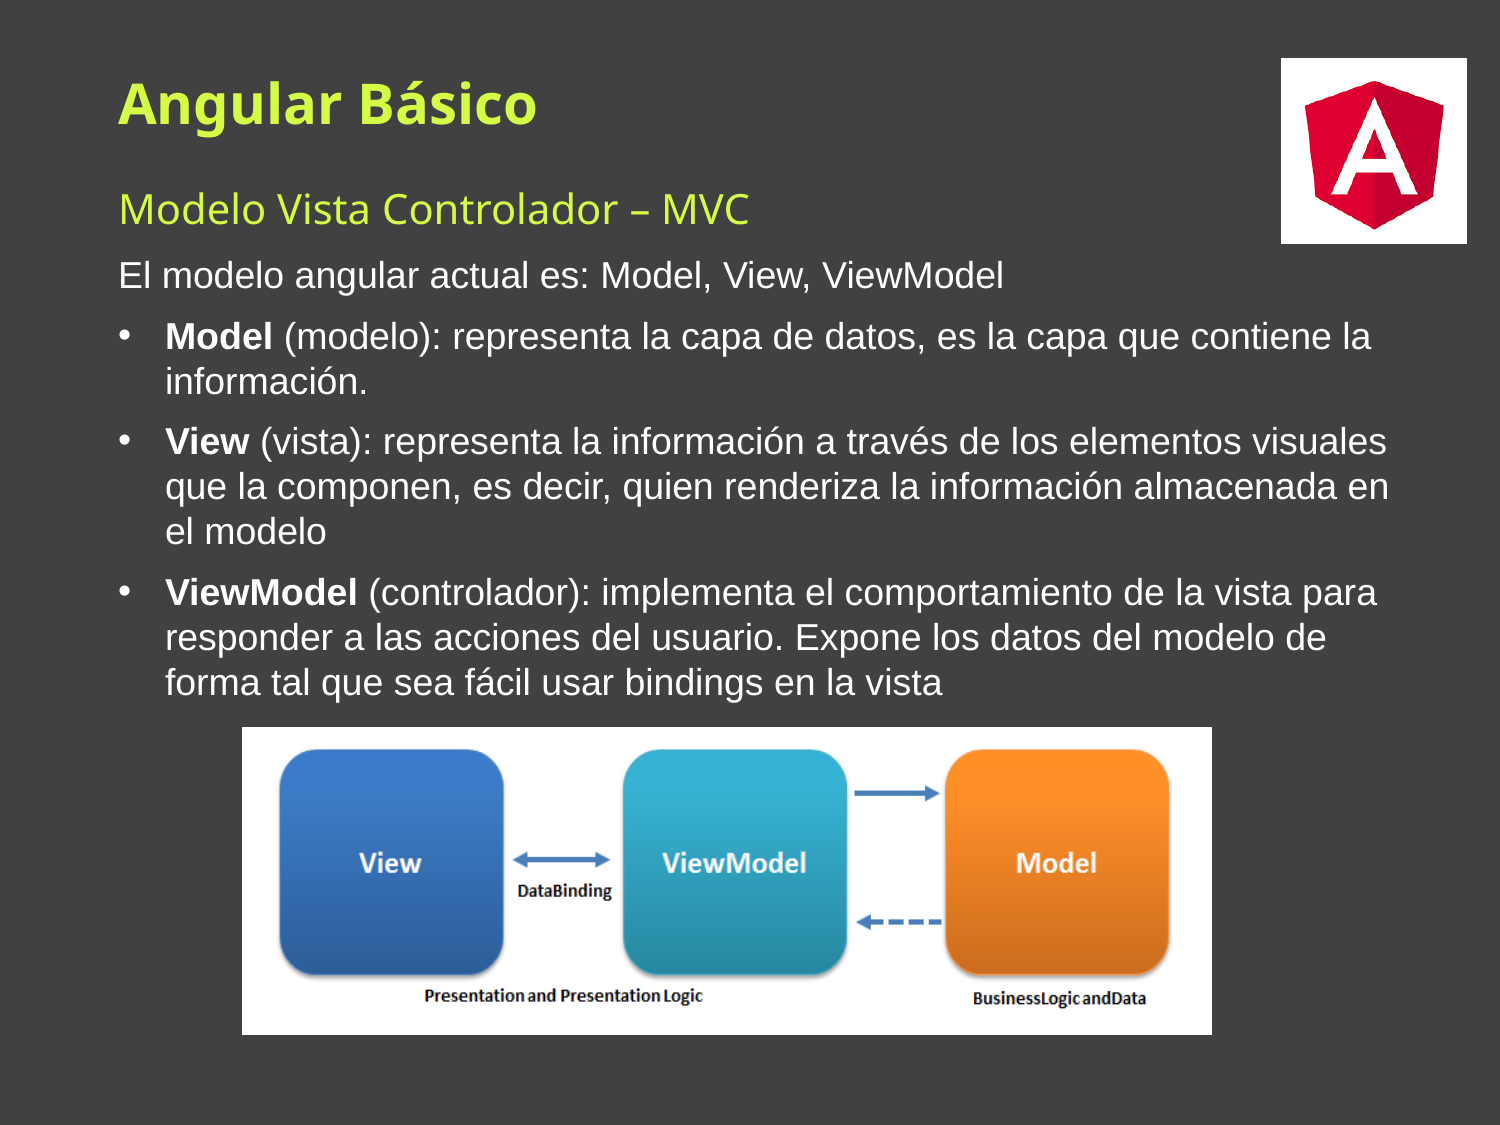

# Angular Básico
Modelo Vista Controlador – MVC
El modelo angular actual es: Model, View, ViewModel
Model (modelo): representa la capa de datos, es la capa que contiene la información.
View (vista): representa la información a través de los elementos visuales que la componen, es decir, quien renderiza la información almacenada en el modelo
ViewModel (controlador): implementa el comportamiento de la vista para responder a las acciones del usuario. Expone los datos del modelo de forma tal que sea fácil usar bindings en la vista